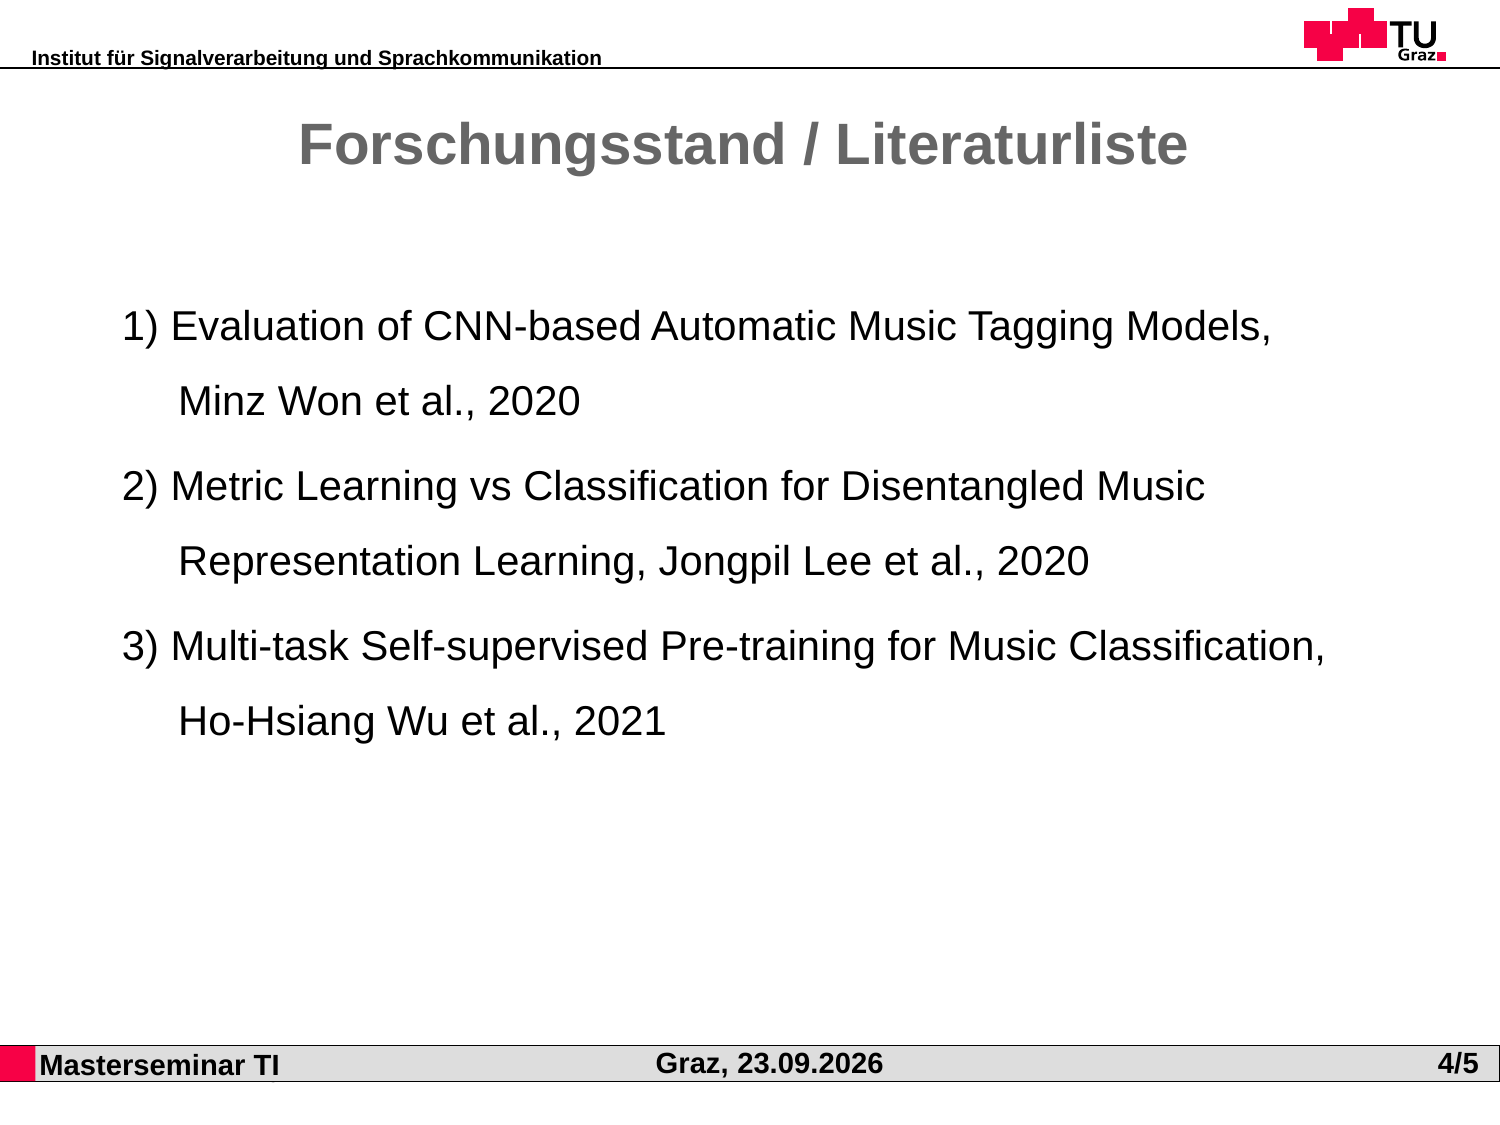

# Forschungsstand / Literaturliste
1) Evaluation of CNN-based Automatic Music Tagging Models, Minz Won et al., 2020
2) Metric Learning vs Classification for Disentangled Music Representation Learning, Jongpil Lee et al., 2020
3) Multi-task Self-supervised Pre-training for Music Classification, Ho-Hsiang Wu et al., 2021